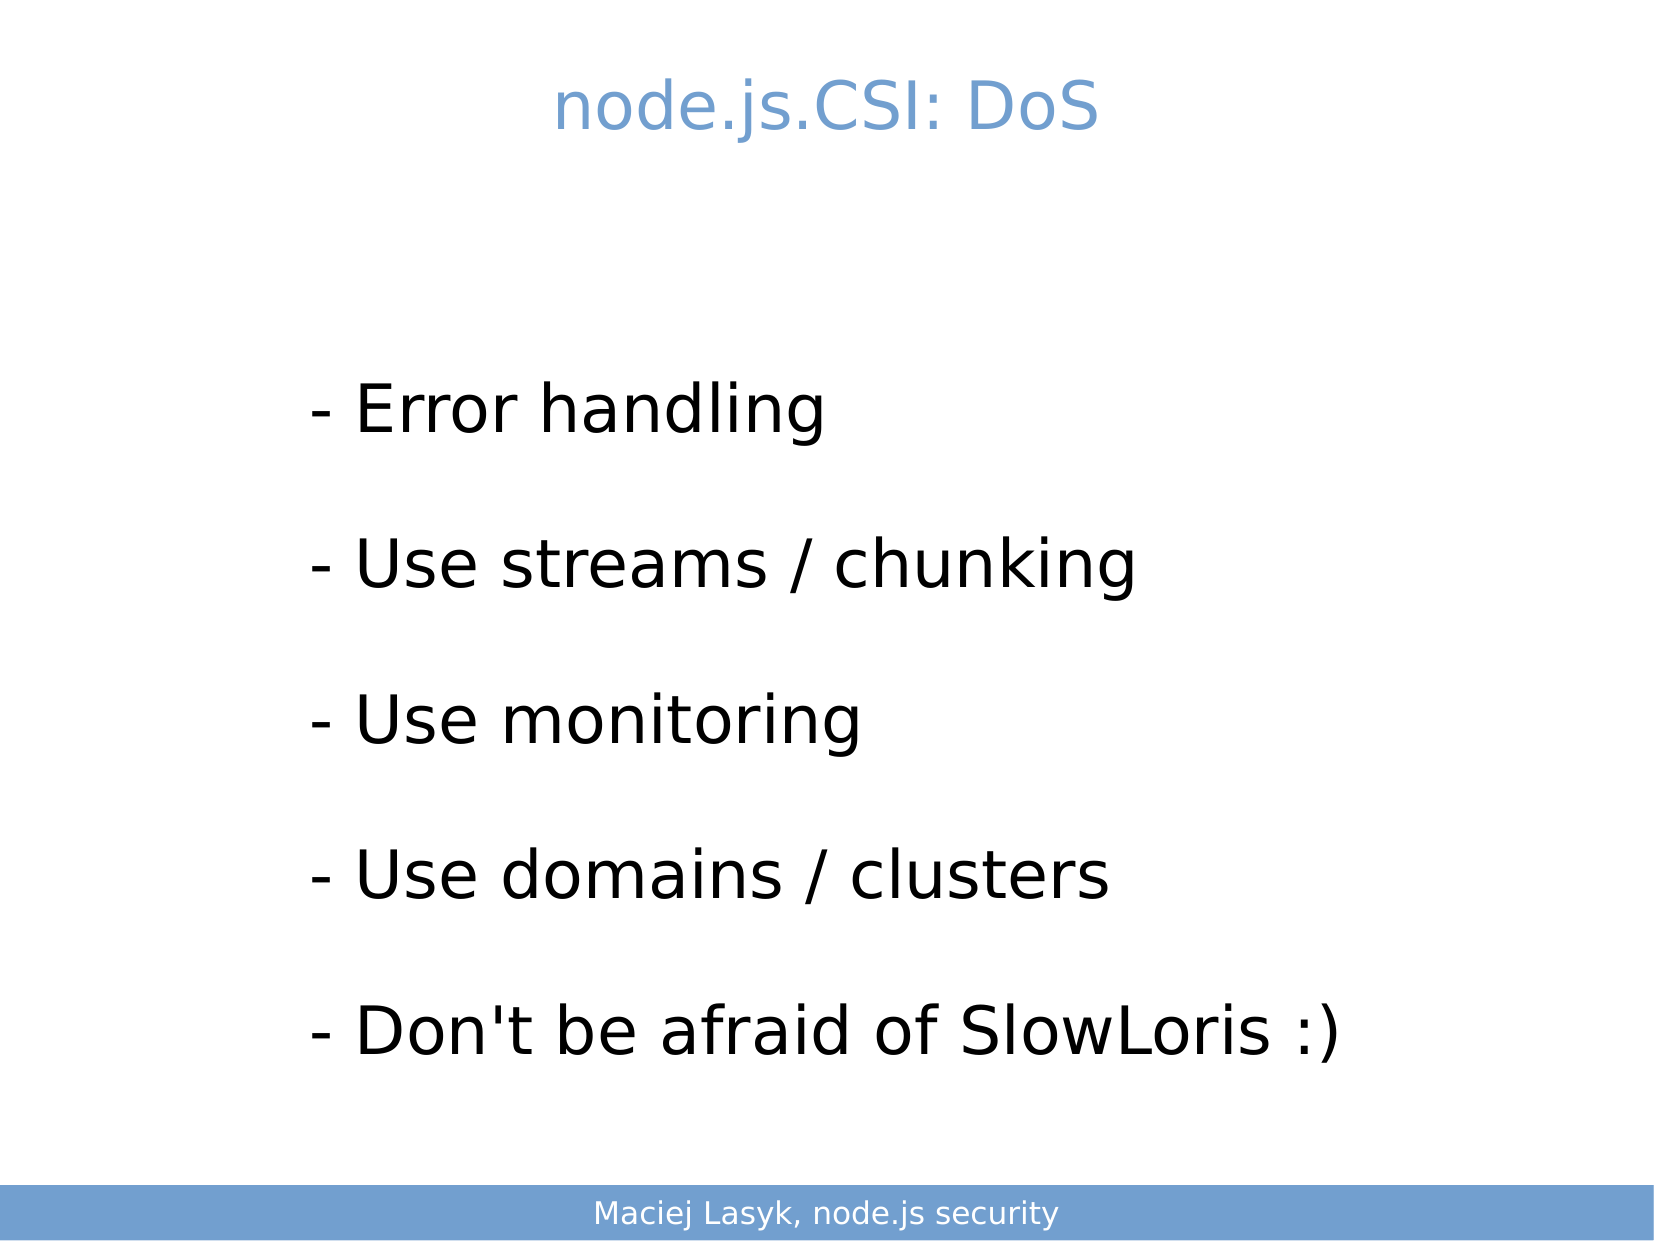

node.js.CSI: DoS
- Error handling
- Use streams / chunking
- Use monitoring
- Use domains / clusters
- Don't be afraid of SlowLoris :)
 3/25
 1/25
Maciej Lasyk, Ganglia & Nagios
Maciej Lasyk, node.js security
Maciej Lasyk, node.js security